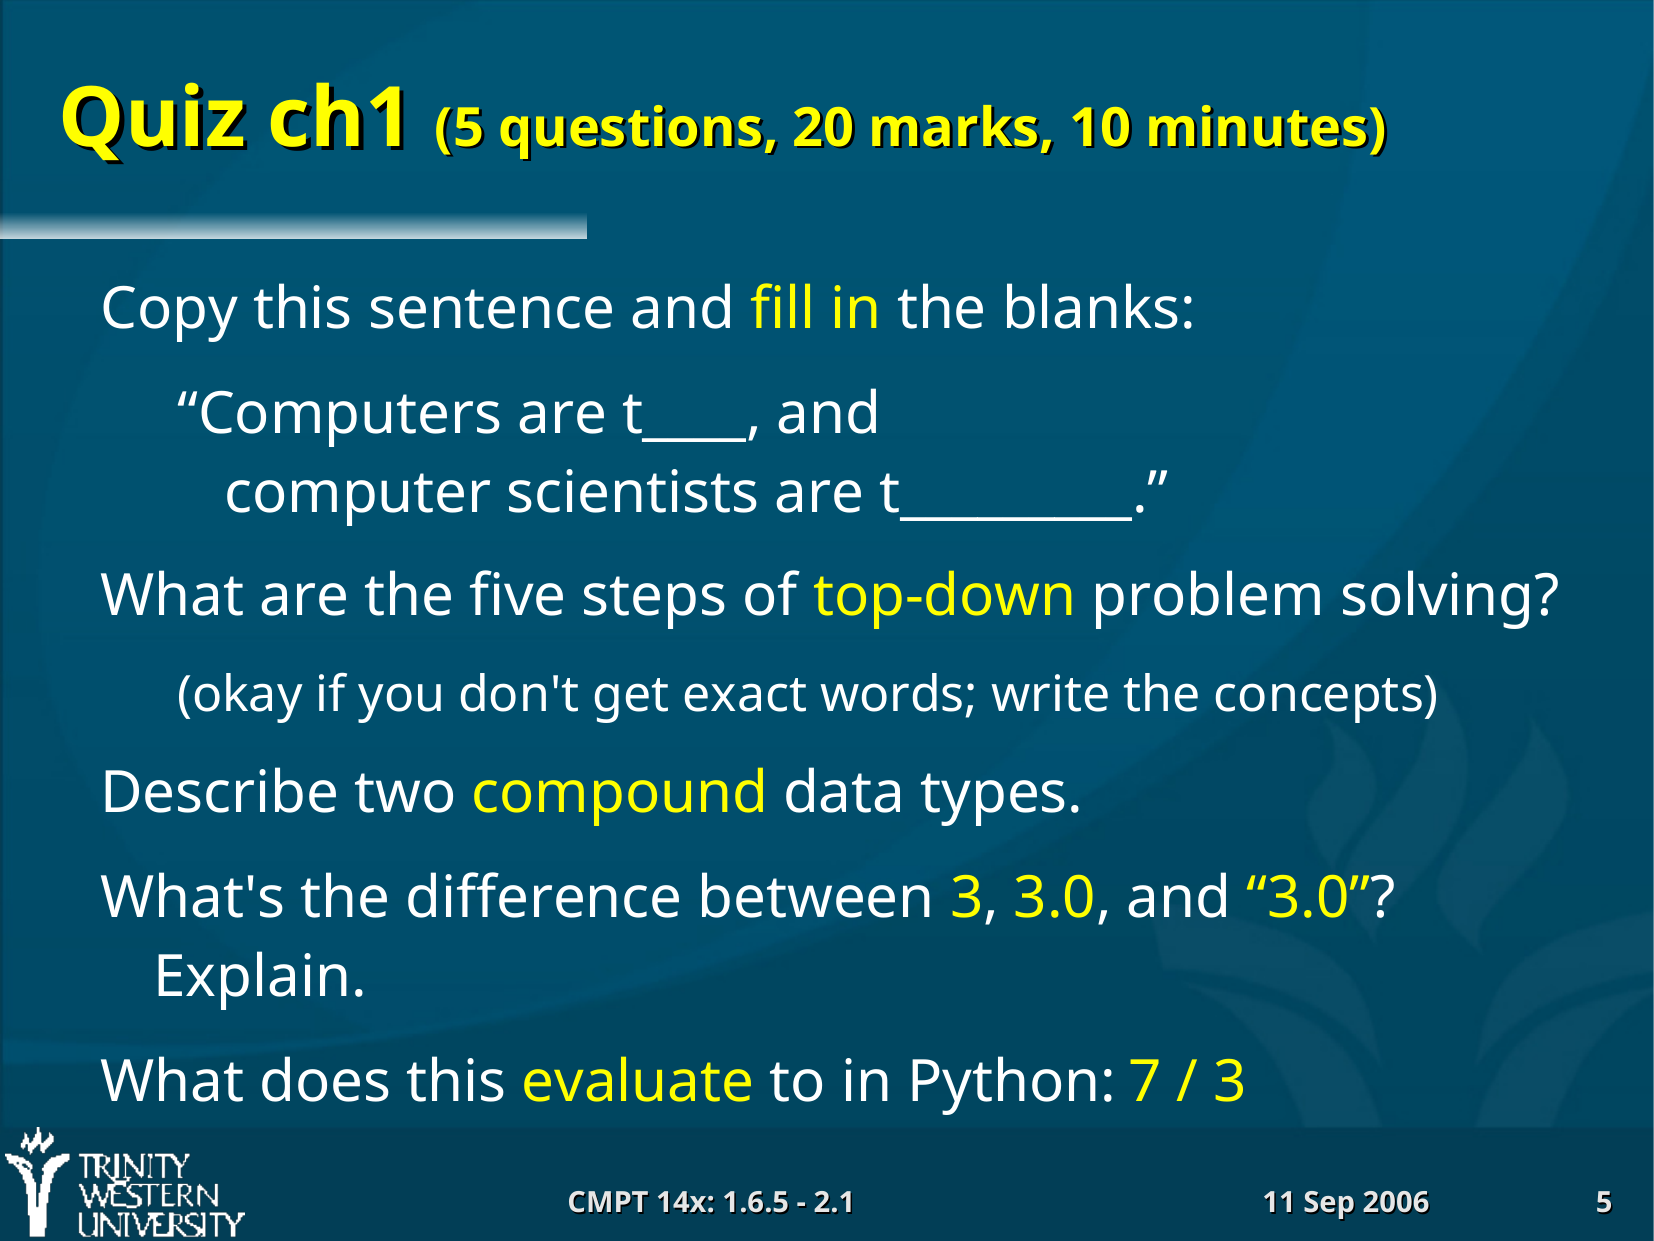

# Quiz ch1 (5 questions, 20 marks, 10 minutes)
Copy this sentence and fill in the blanks:
“Computers are t____, and
computer scientists are t_________.”
What are the five steps of top-down problem solving?
(okay if you don't get exact words; write the concepts)
Describe two compound data types.
What's the difference between 3, 3.0, and “3.0”? Explain.
What does this evaluate to in Python:	7 / 3
CMPT 14x: 1.6.5 - 2.1
11 Sep 2006
5